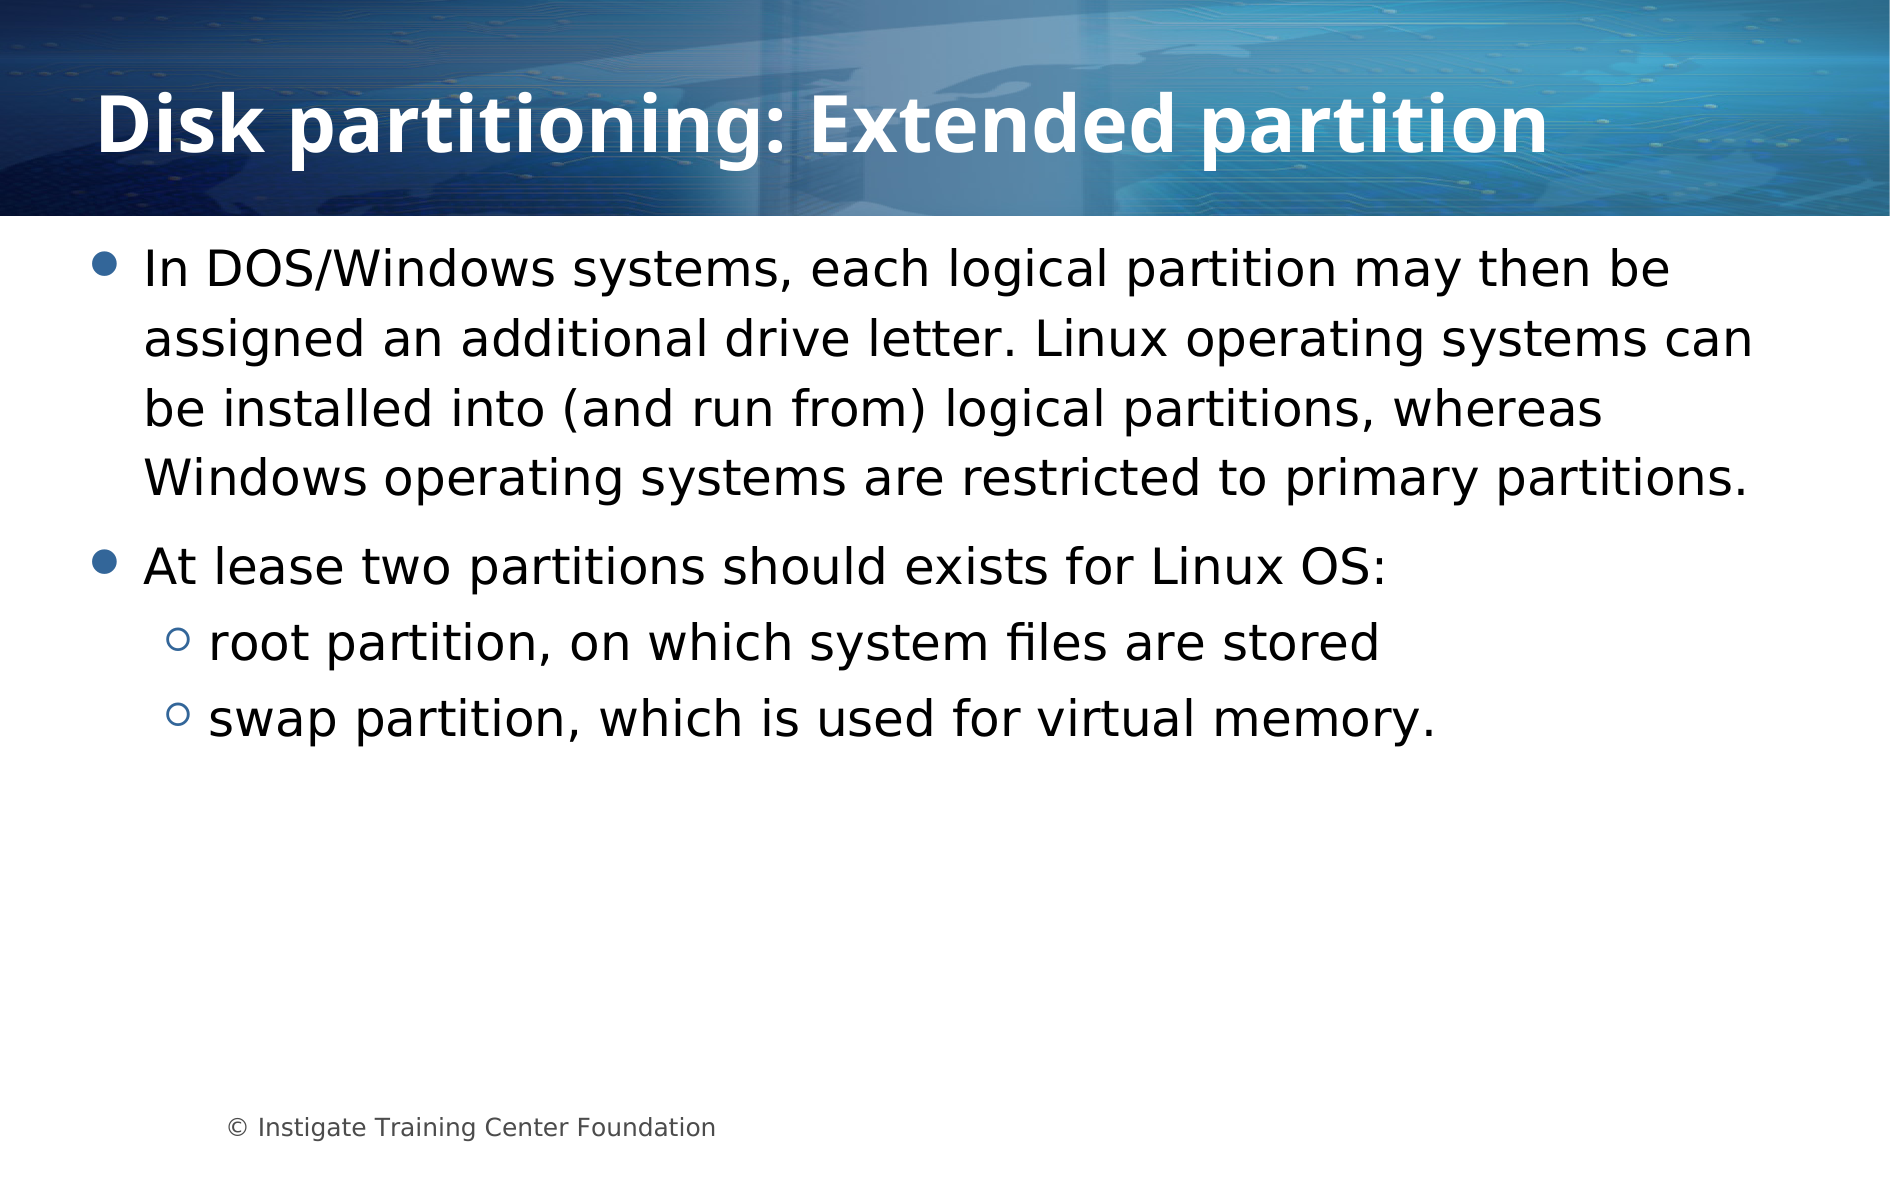

# Disk partitioning: Extended partition
In DOS/Windows systems, each logical partition may then be assigned an additional drive letter. Linux operating systems can be installed into (and run from) logical partitions, whereas Windows operating systems are restricted to primary partitions.
At lease two partitions should exists for Linux OS:
root partition, on which system files are stored
swap partition, which is used for virtual memory.